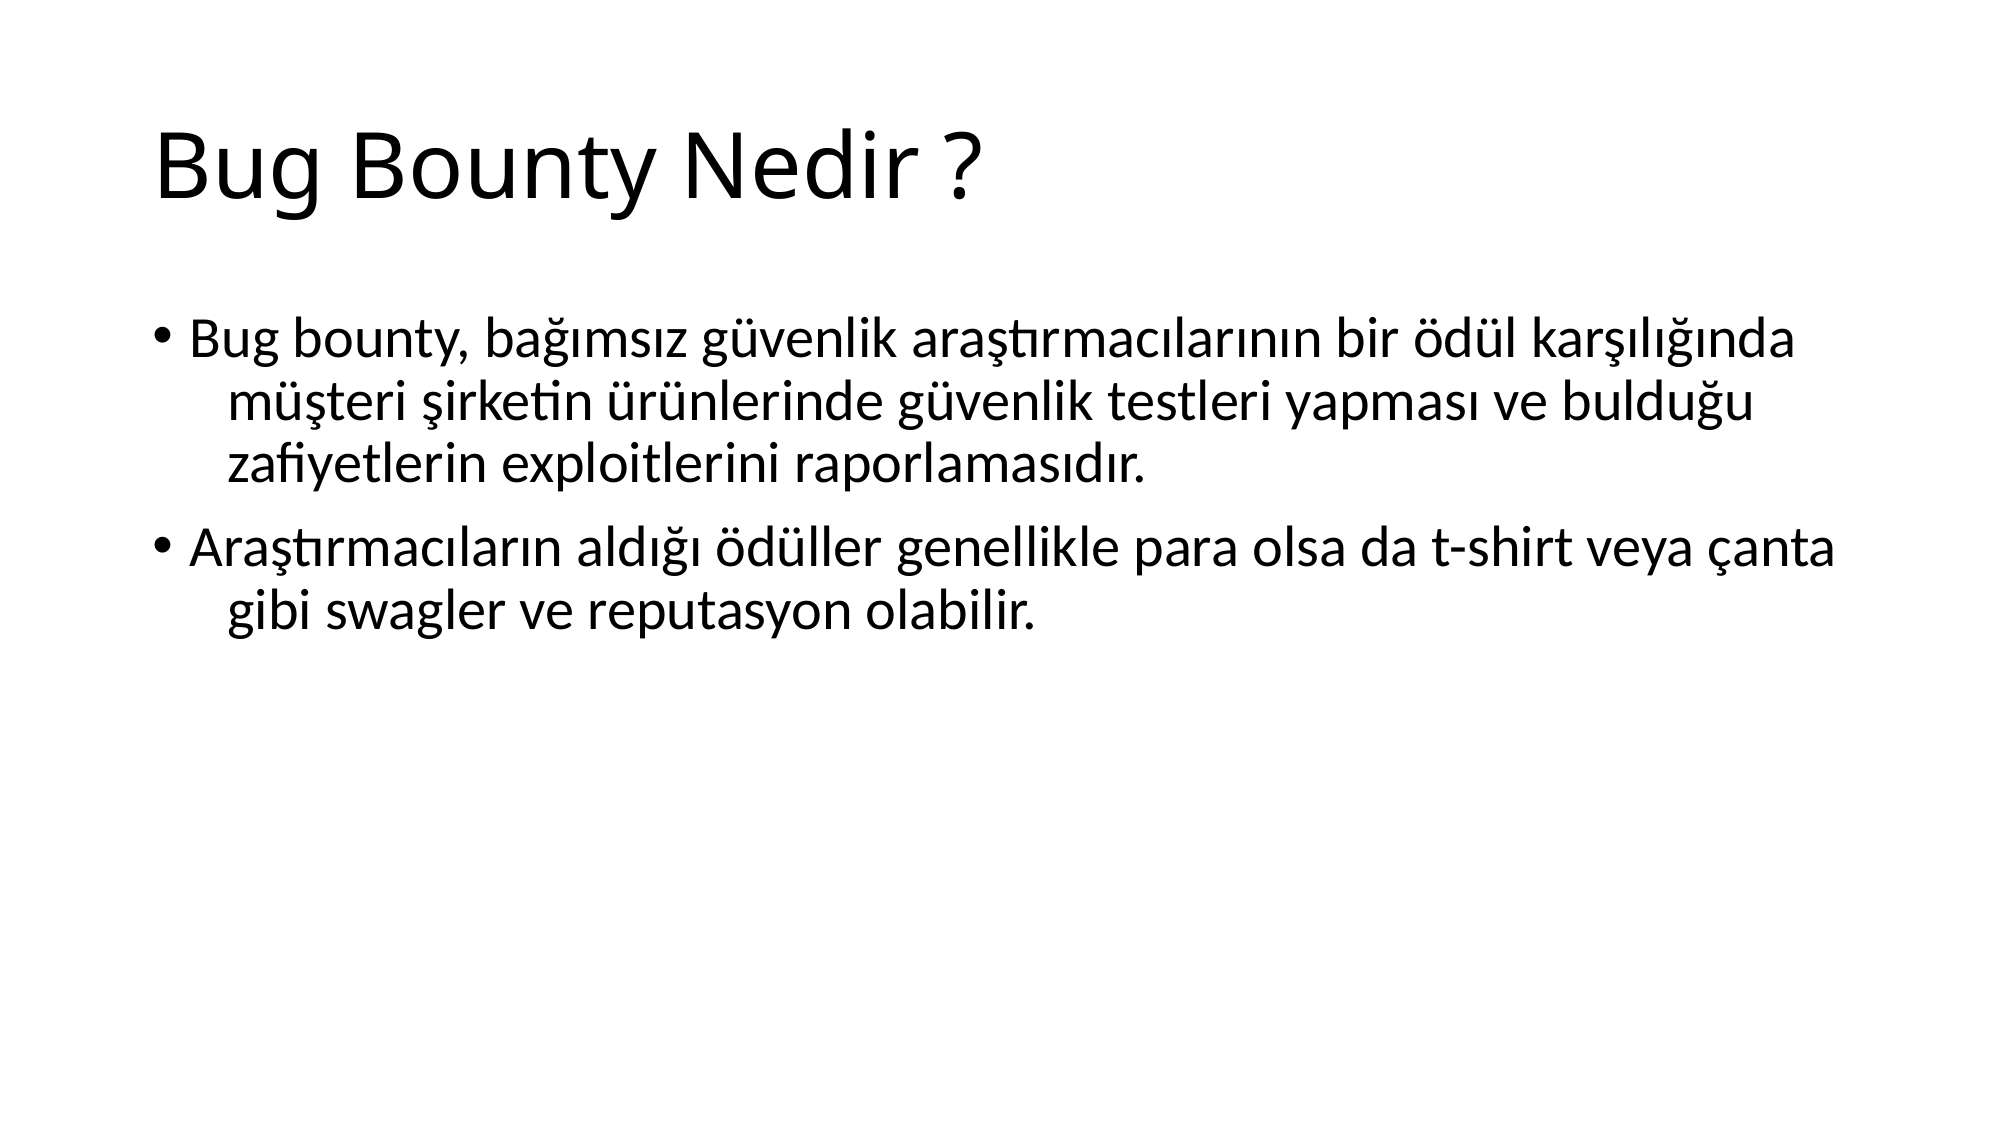

# Bug Bounty Nedir ?
Bug bounty, bağımsız güvenlik araştırmacılarının bir ödül karşılığında müşteri şirketin ürünlerinde güvenlik testleri yapması ve bulduğu zafiyetlerin exploitlerini raporlamasıdır.
Araştırmacıların aldığı ödüller genellikle para olsa da t-shirt veya çanta gibi swagler ve reputasyon olabilir.